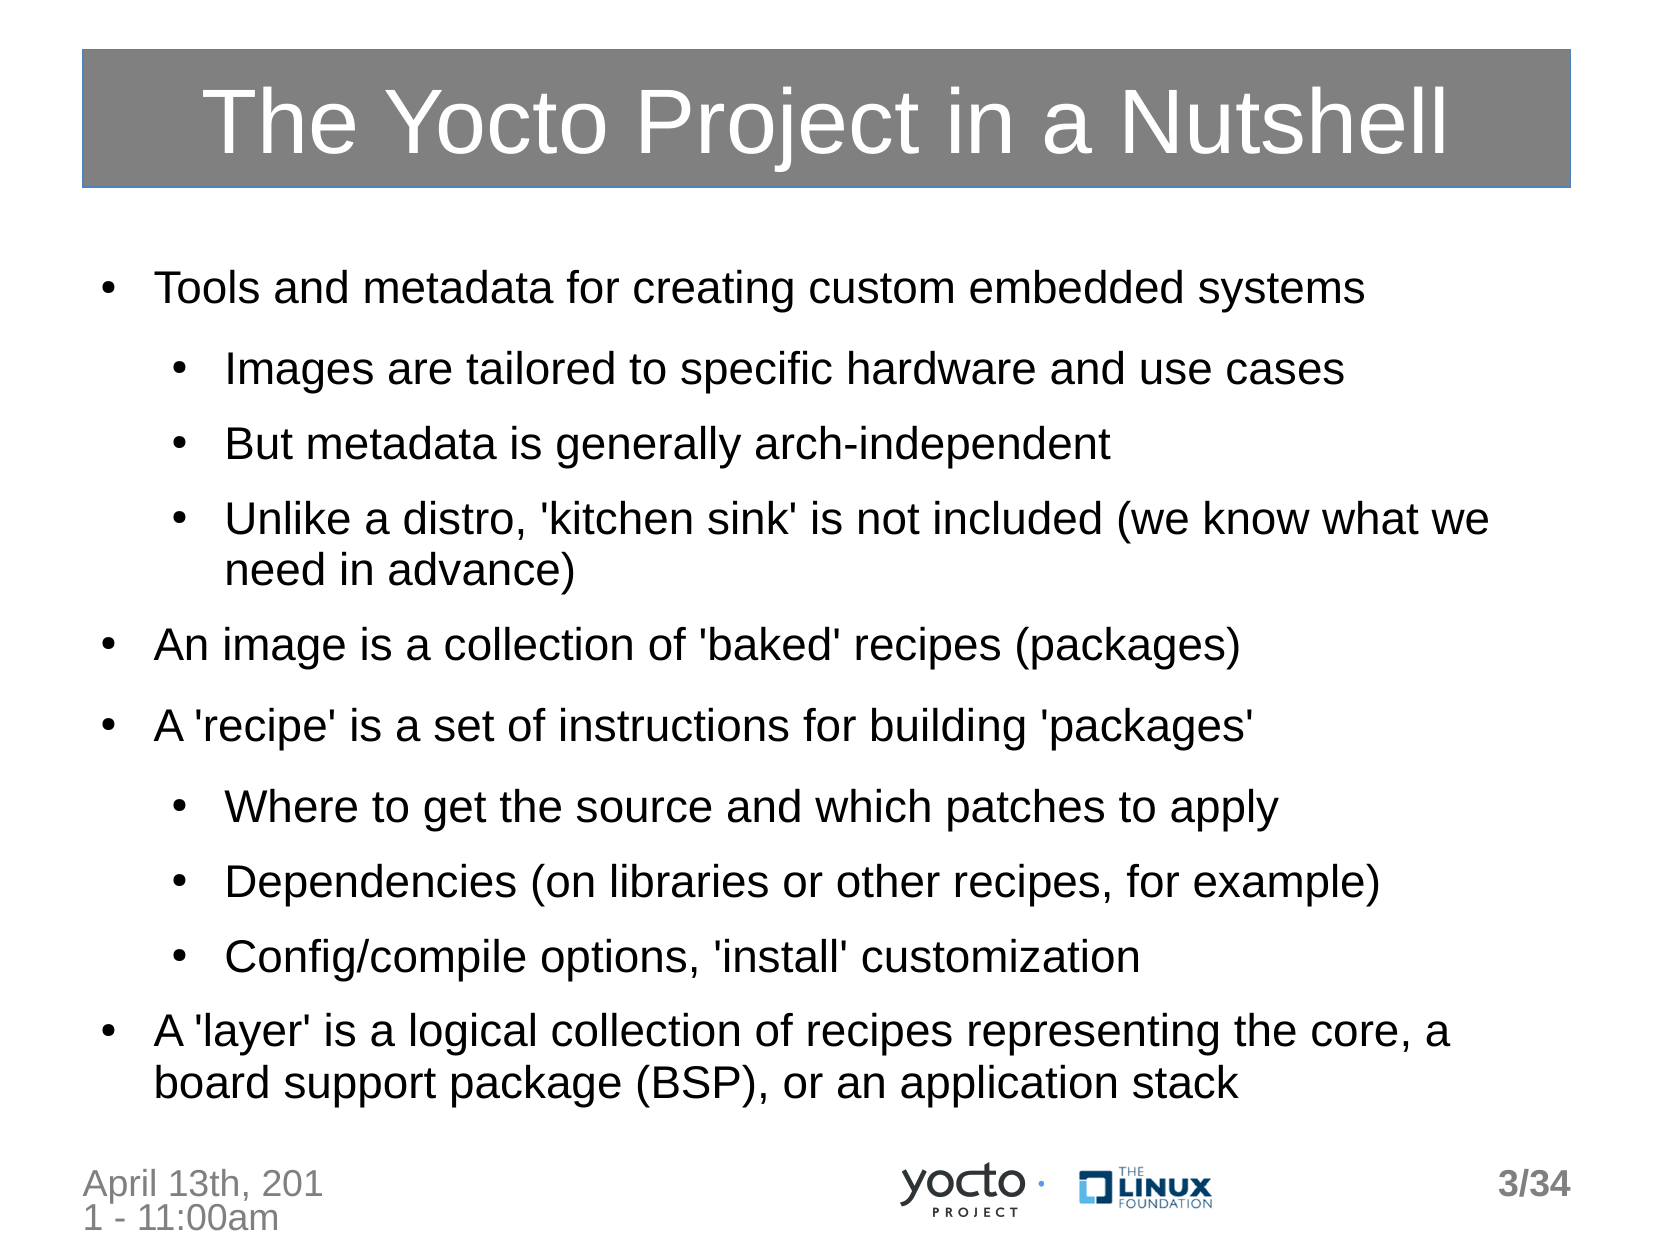

# The Yocto Project in a Nutshell
Tools and metadata for creating custom embedded systems
Images are tailored to specific hardware and use cases
But metadata is generally arch-independent
Unlike a distro, 'kitchen sink' is not included (we know what we need in advance)
An image is a collection of 'baked' recipes (packages)
A 'recipe' is a set of instructions for building 'packages'
Where to get the source and which patches to apply
Dependencies (on libraries or other recipes, for example)
Config/compile options, 'install' customization
A 'layer' is a logical collection of recipes representing the core, a board support package (BSP), or an application stack
April 13th, 2011 - 11:00am
3